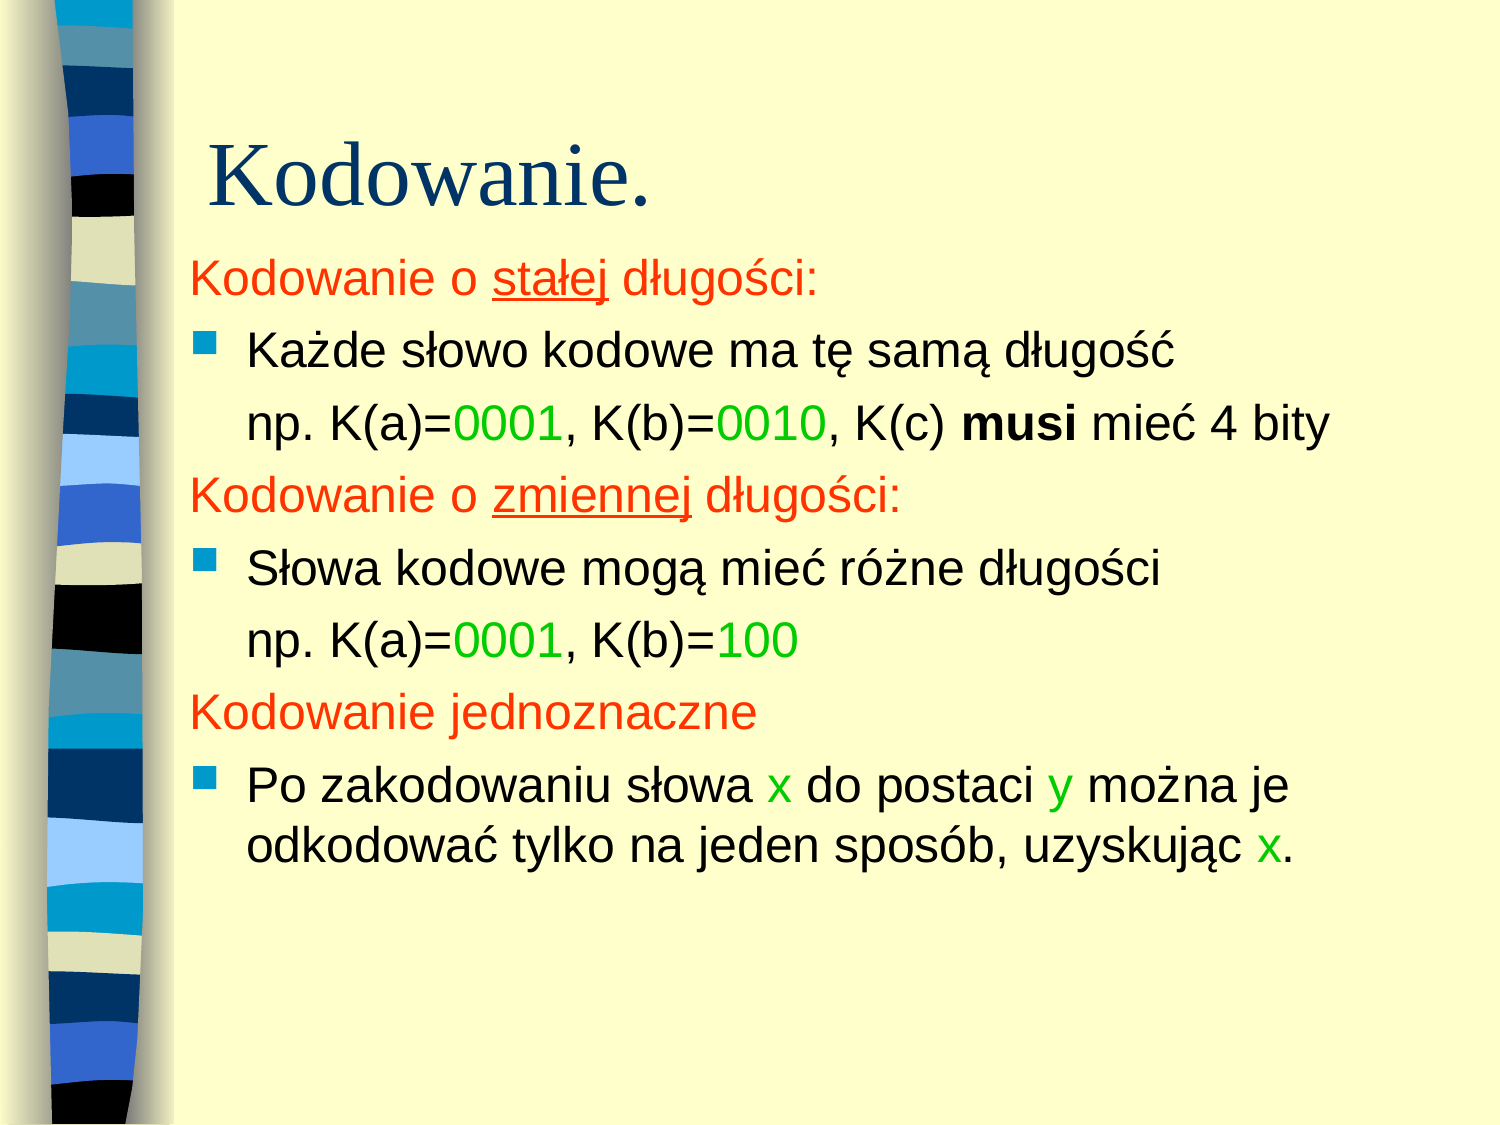

# Kodowanie.
Kodowanie o stałej długości:
Każde słowo kodowe ma tę samą długość
	np. K(a)=0001, K(b)=0010, K(c) musi mieć 4 bity
Kodowanie o zmiennej długości:
Słowa kodowe mogą mieć różne długości
	np. K(a)=0001, K(b)=100
Kodowanie jednoznaczne
Po zakodowaniu słowa x do postaci y można je odkodować tylko na jeden sposób, uzyskując x.